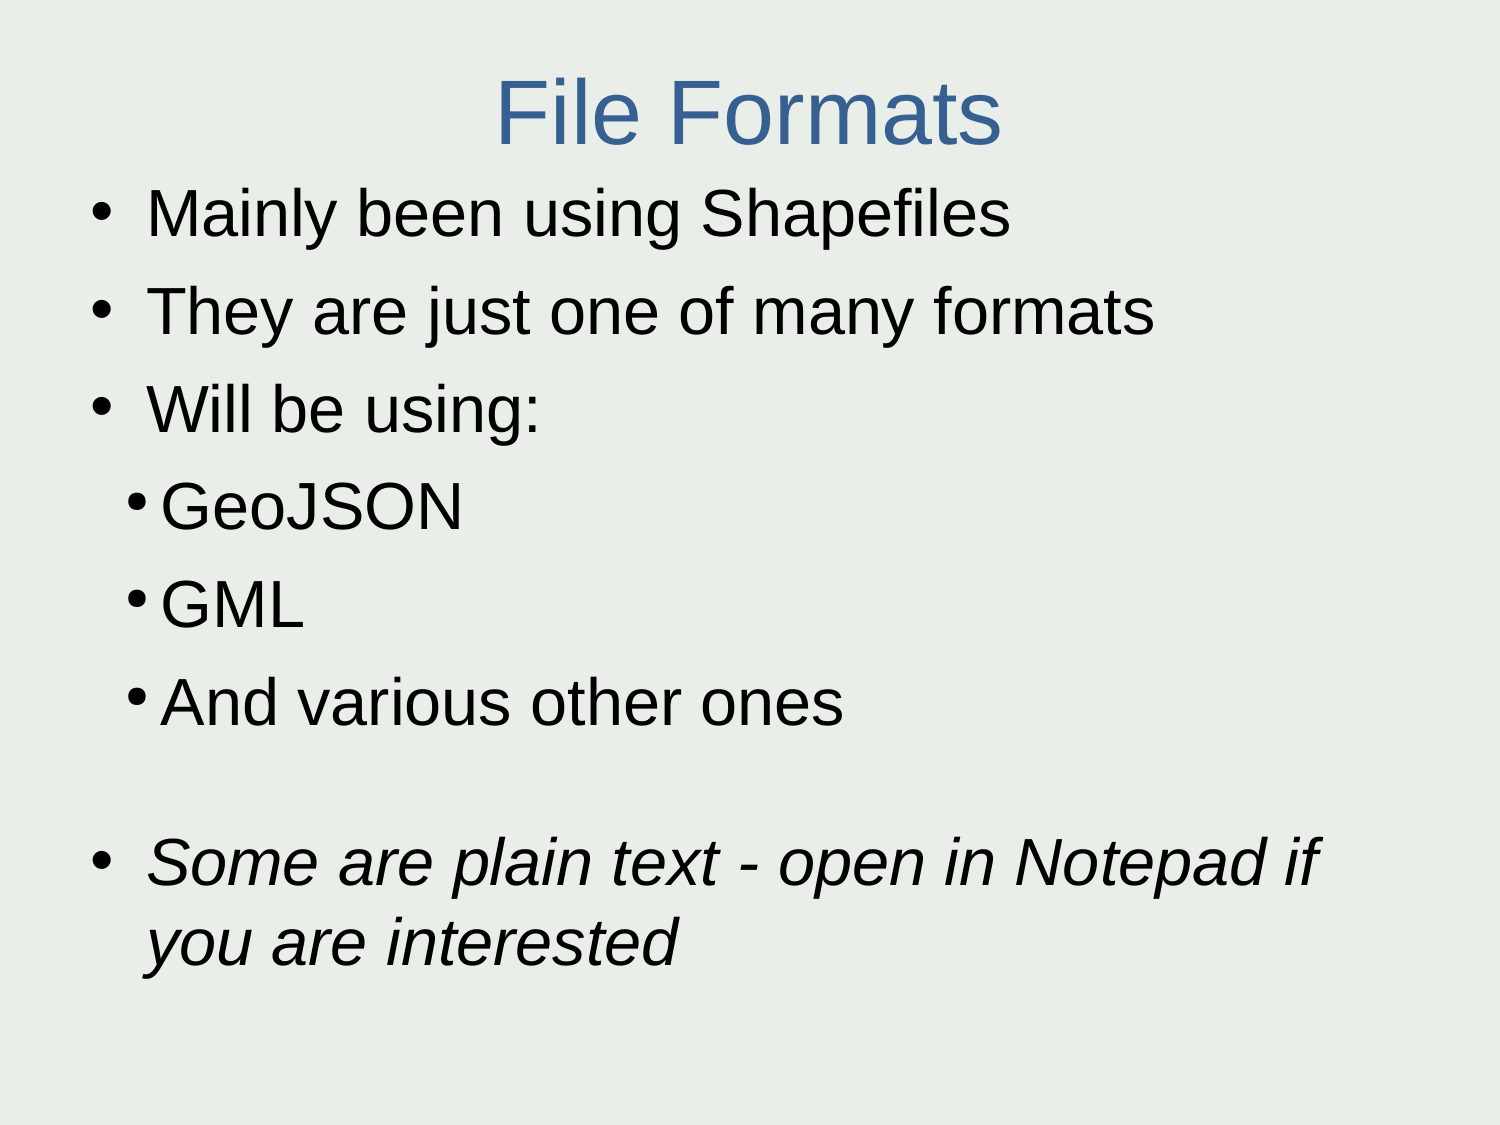

File Formats
Mainly been using Shapefiles
They are just one of many formats
Will be using:
GeoJSON
GML
And various other ones
Some are plain text - open in Notepad if you are interested